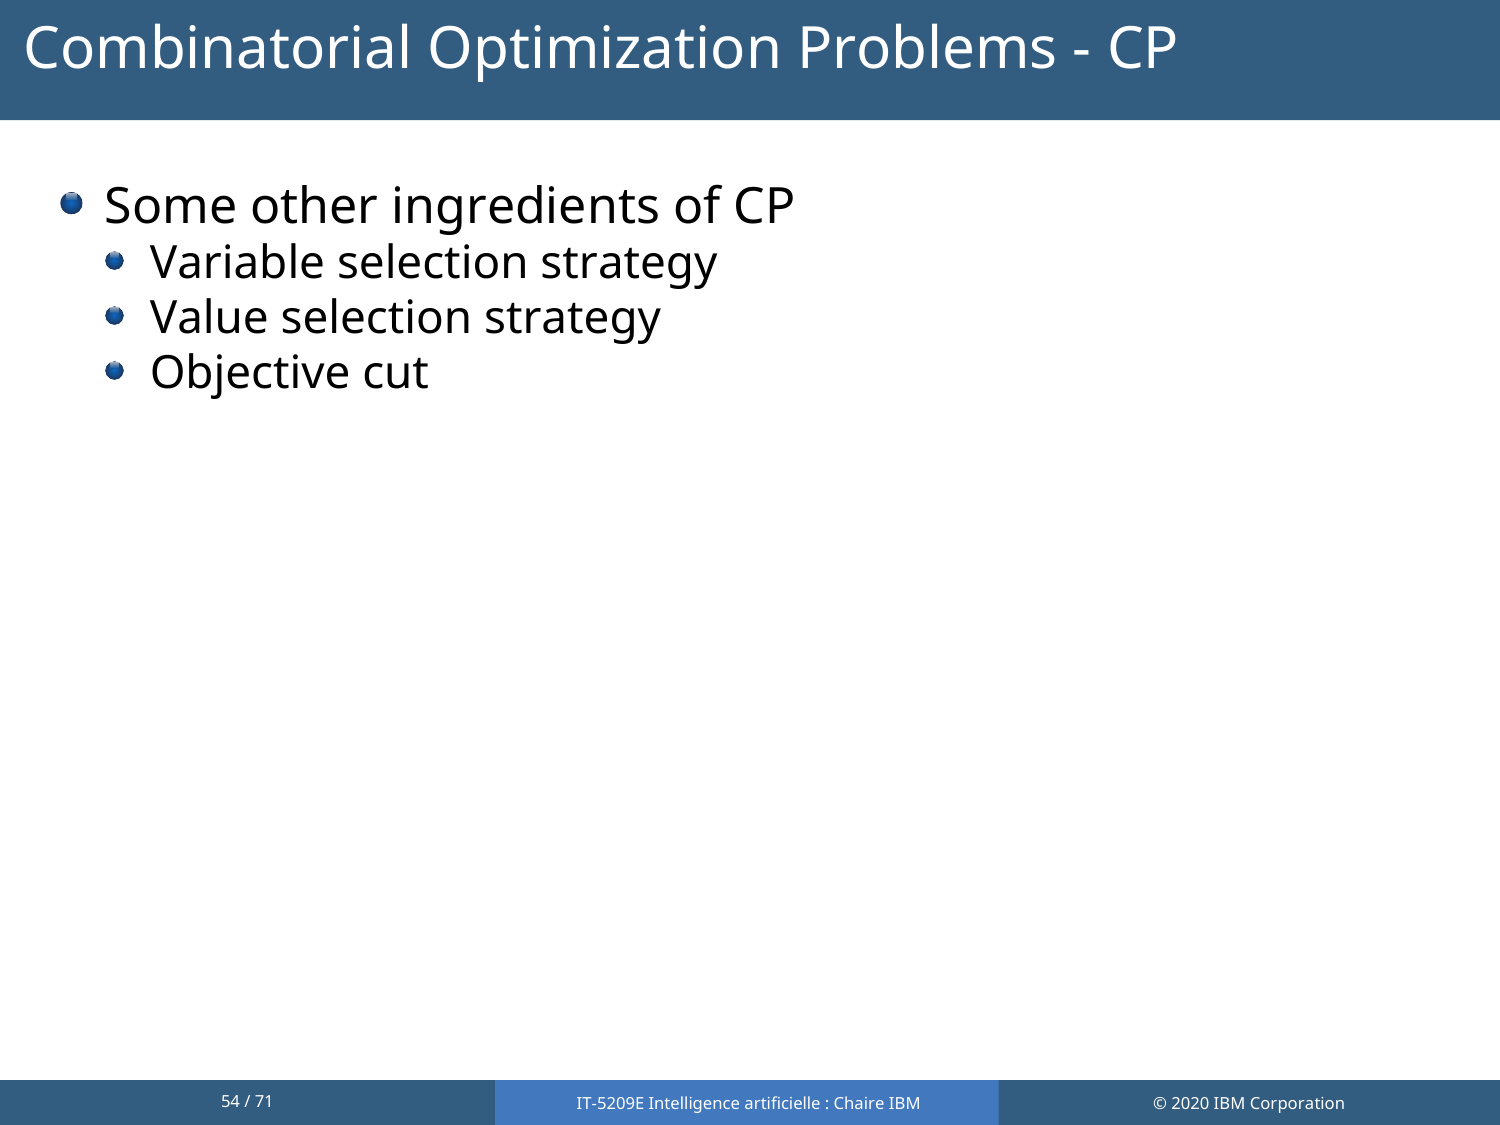

# Combinatorial Optimization Problems - CP
Some other ingredients of CP
Variable selection strategy
Value selection strategy
Objective cut